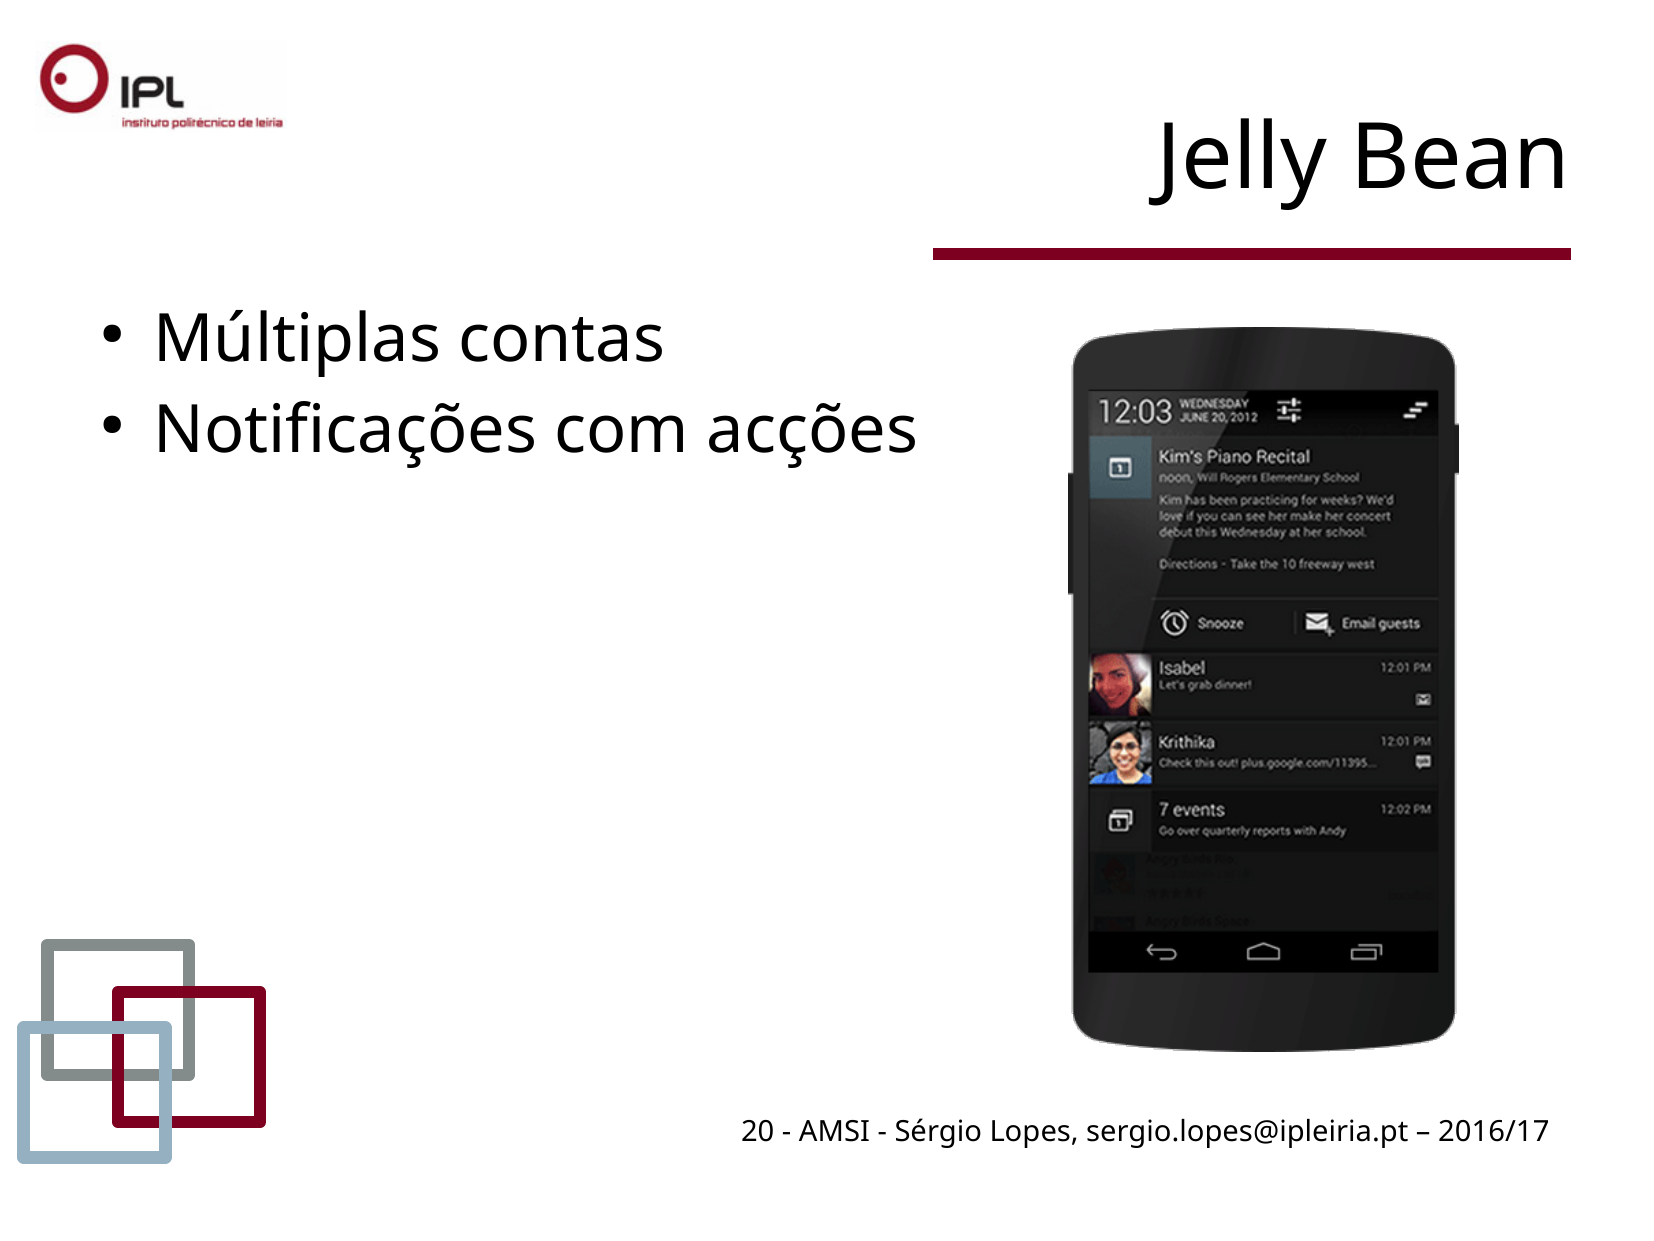

# Jelly Bean
Múltiplas contas
Notificações com acções
20 - AMSI - Sérgio Lopes, sergio.lopes@ipleiria.pt – 2016/17